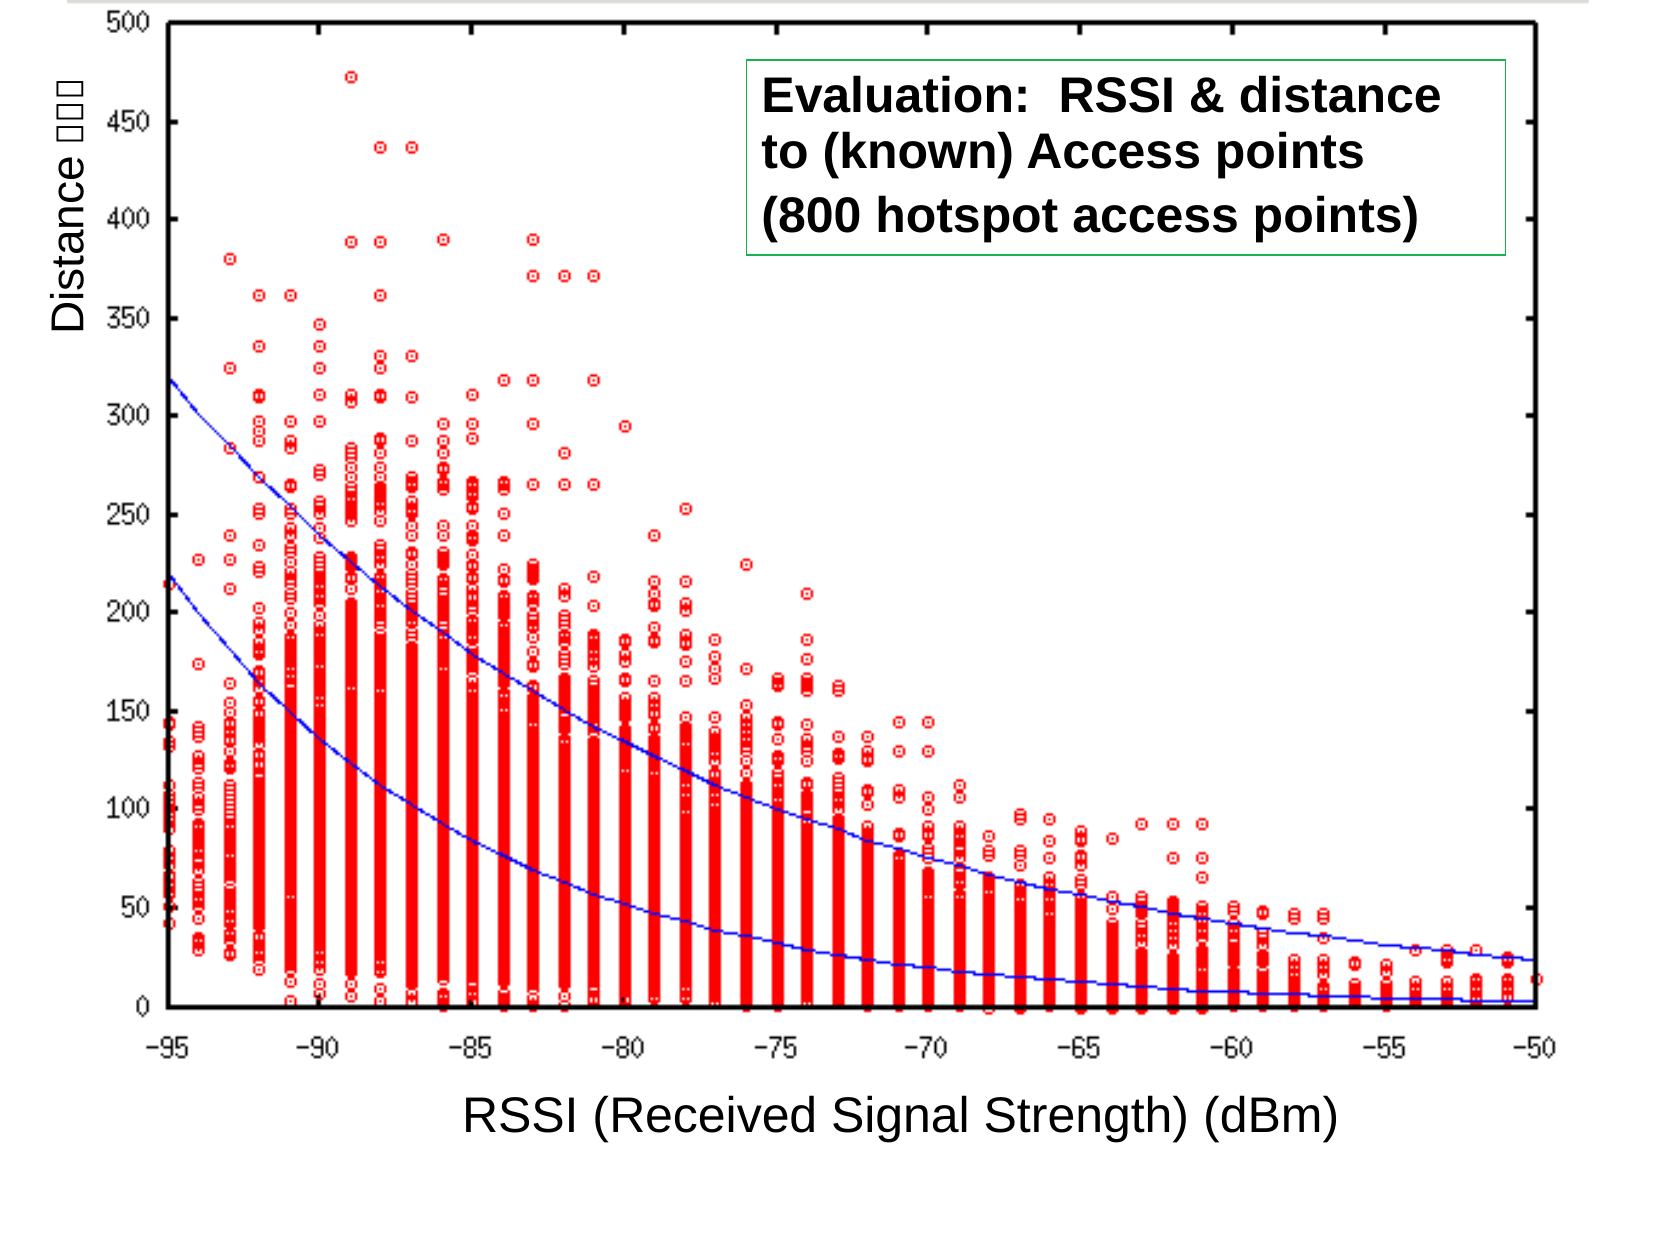

Evaluation: RSSI & distance to (known) Access points
(800 hotspot access points)‏
Distance（ｍ）
RSSI (Received Signal Strength) (dBm)‏